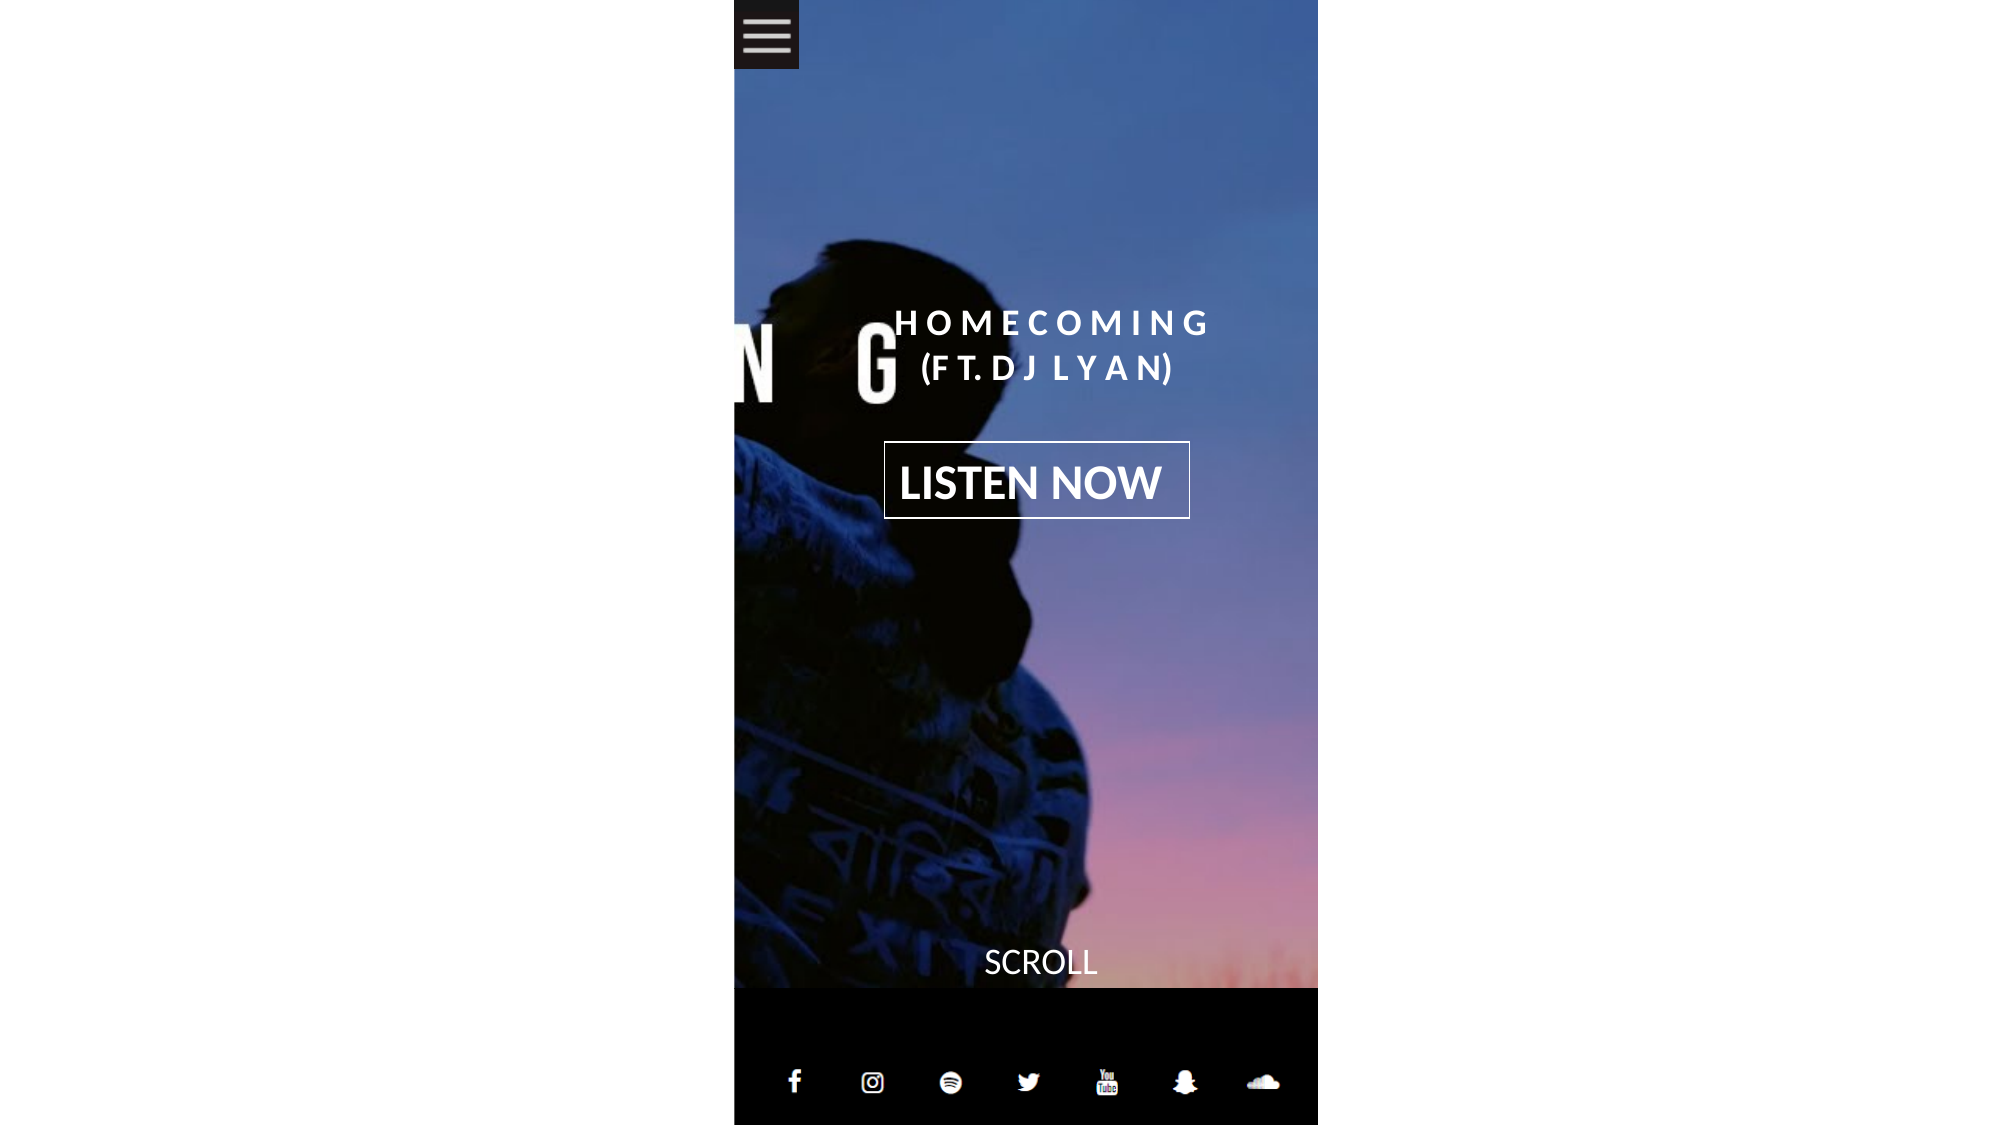

H O M E C O M I N G
 (F T. D J L Y A N)
LISTEN NOW
SCROLL